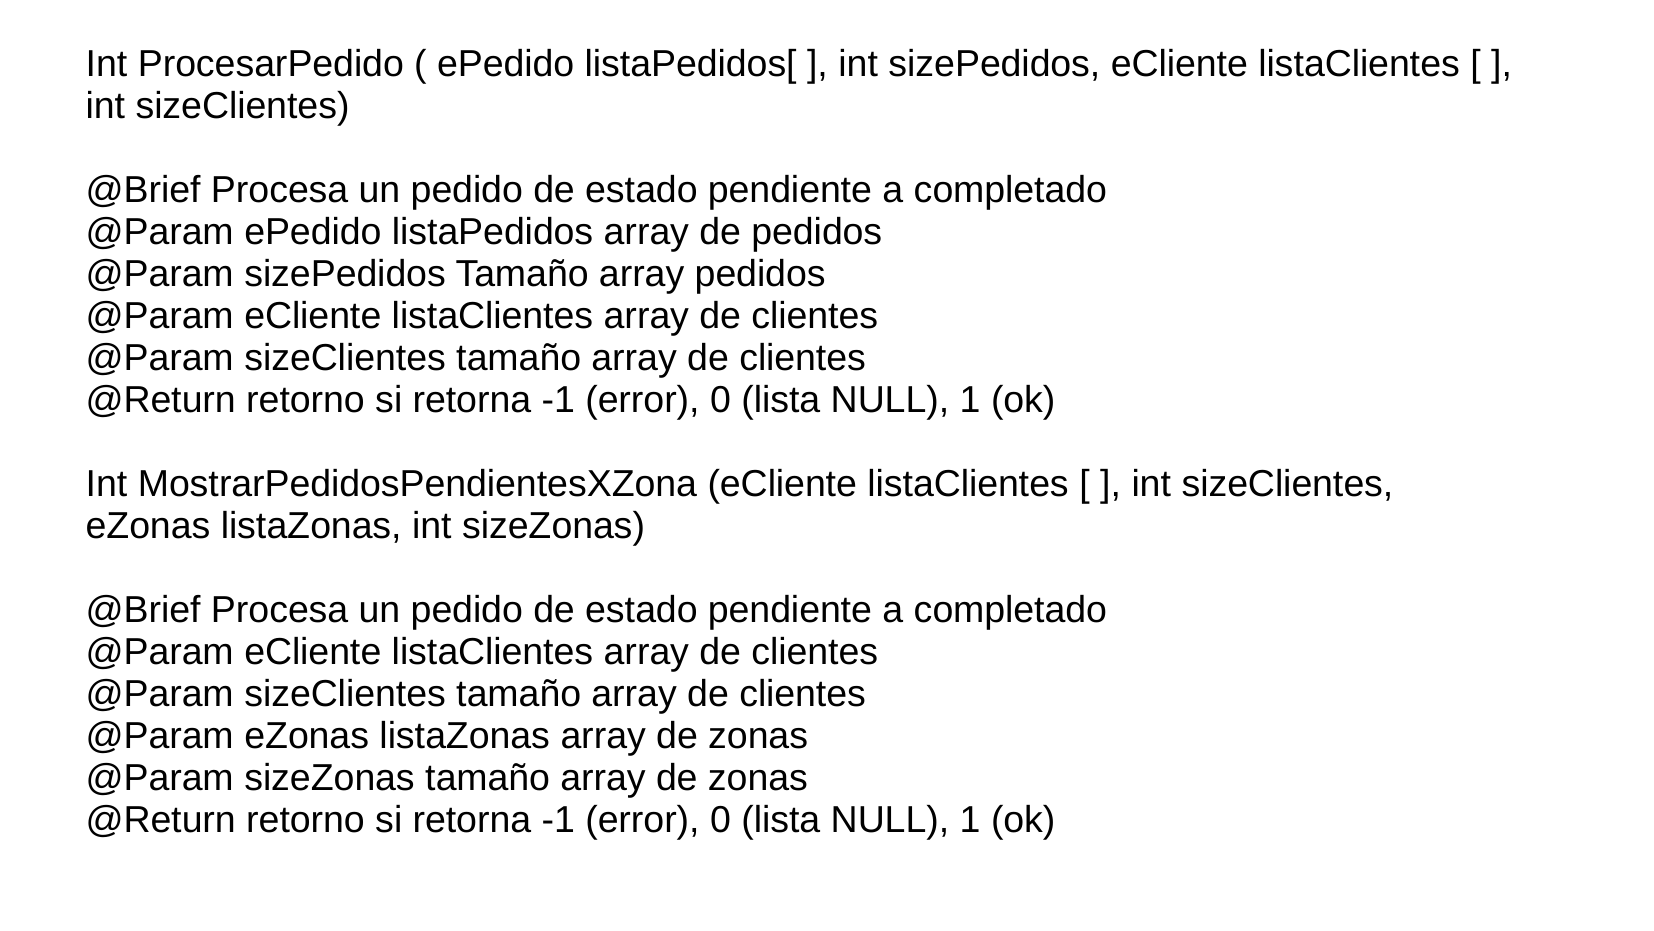

Int ProcesarPedido ( ePedido listaPedidos[ ], int sizePedidos, eCliente listaClientes [ ],
int sizeClientes)
@Brief Procesa un pedido de estado pendiente a completado
@Param ePedido listaPedidos array de pedidos
@Param sizePedidos Tamaño array pedidos
@Param eCliente listaClientes array de clientes
@Param sizeClientes tamaño array de clientes
@Return retorno si retorna -1 (error), 0 (lista NULL), 1 (ok)
Int MostrarPedidosPendientesXZona (eCliente listaClientes [ ], int sizeClientes,
eZonas listaZonas, int sizeZonas)
@Brief Procesa un pedido de estado pendiente a completado
@Param eCliente listaClientes array de clientes
@Param sizeClientes tamaño array de clientes
@Param eZonas listaZonas array de zonas
@Param sizeZonas tamaño array de zonas
@Return retorno si retorna -1 (error), 0 (lista NULL), 1 (ok)